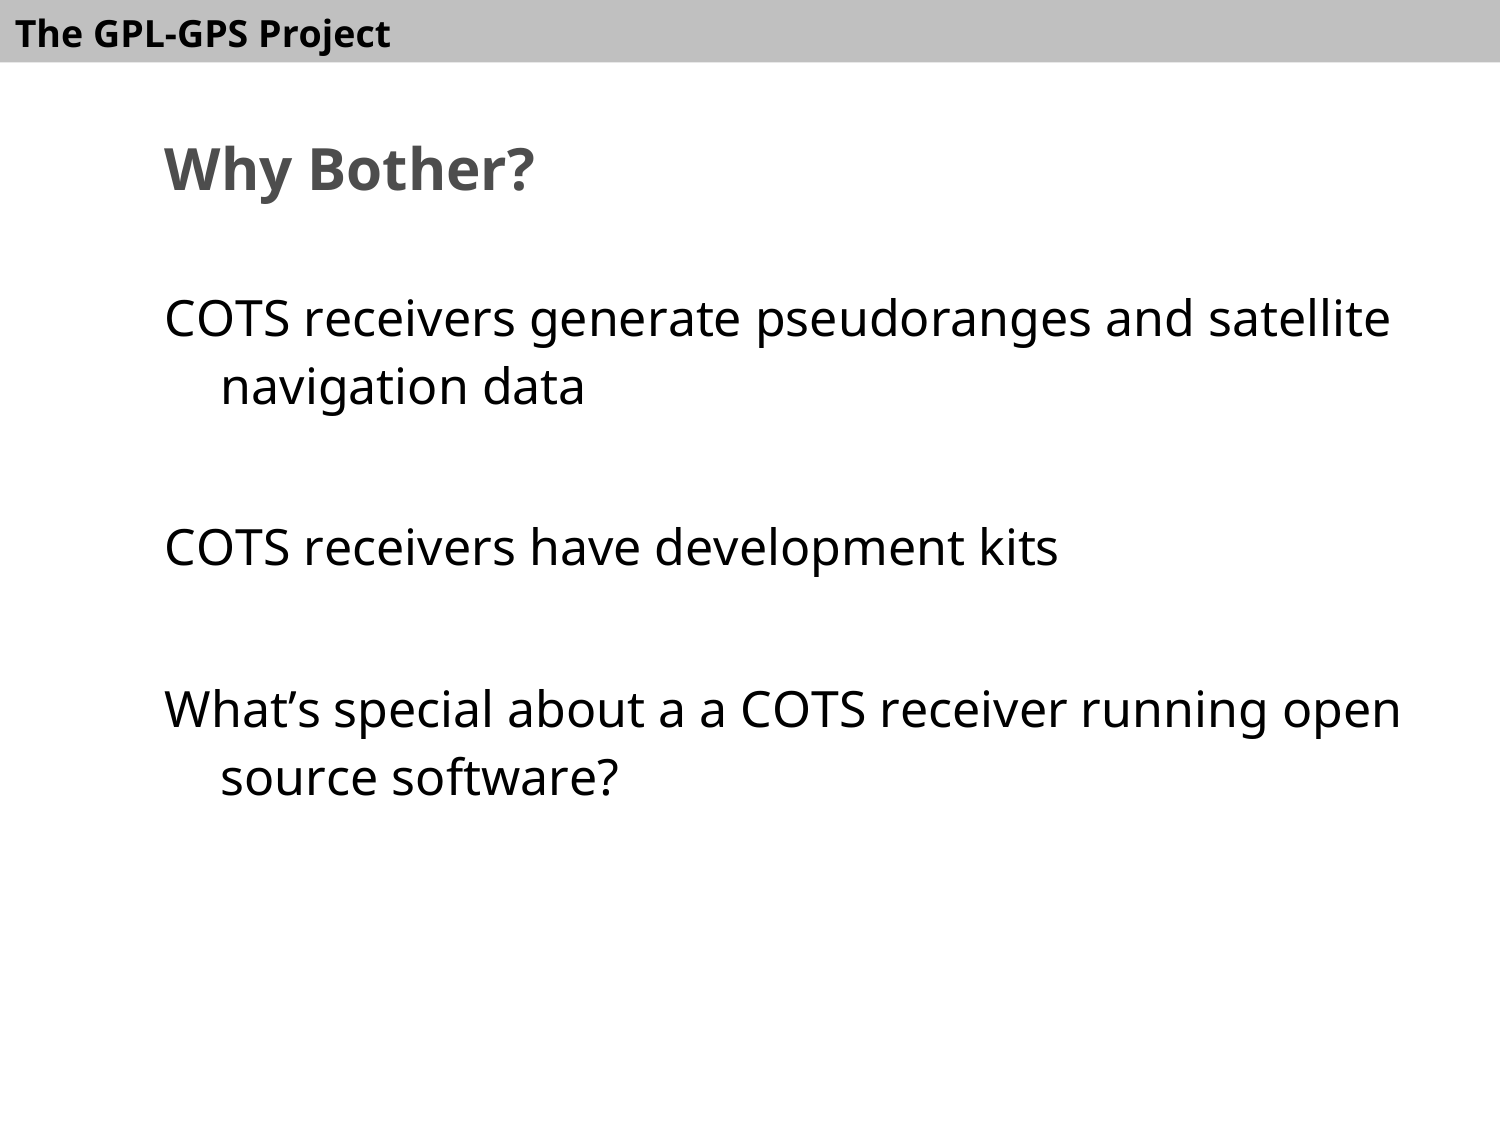

# Why Bother?
COTS receivers generate pseudoranges and satellite navigation data
COTS receivers have development kits
What’s special about a a COTS receiver running open source software?